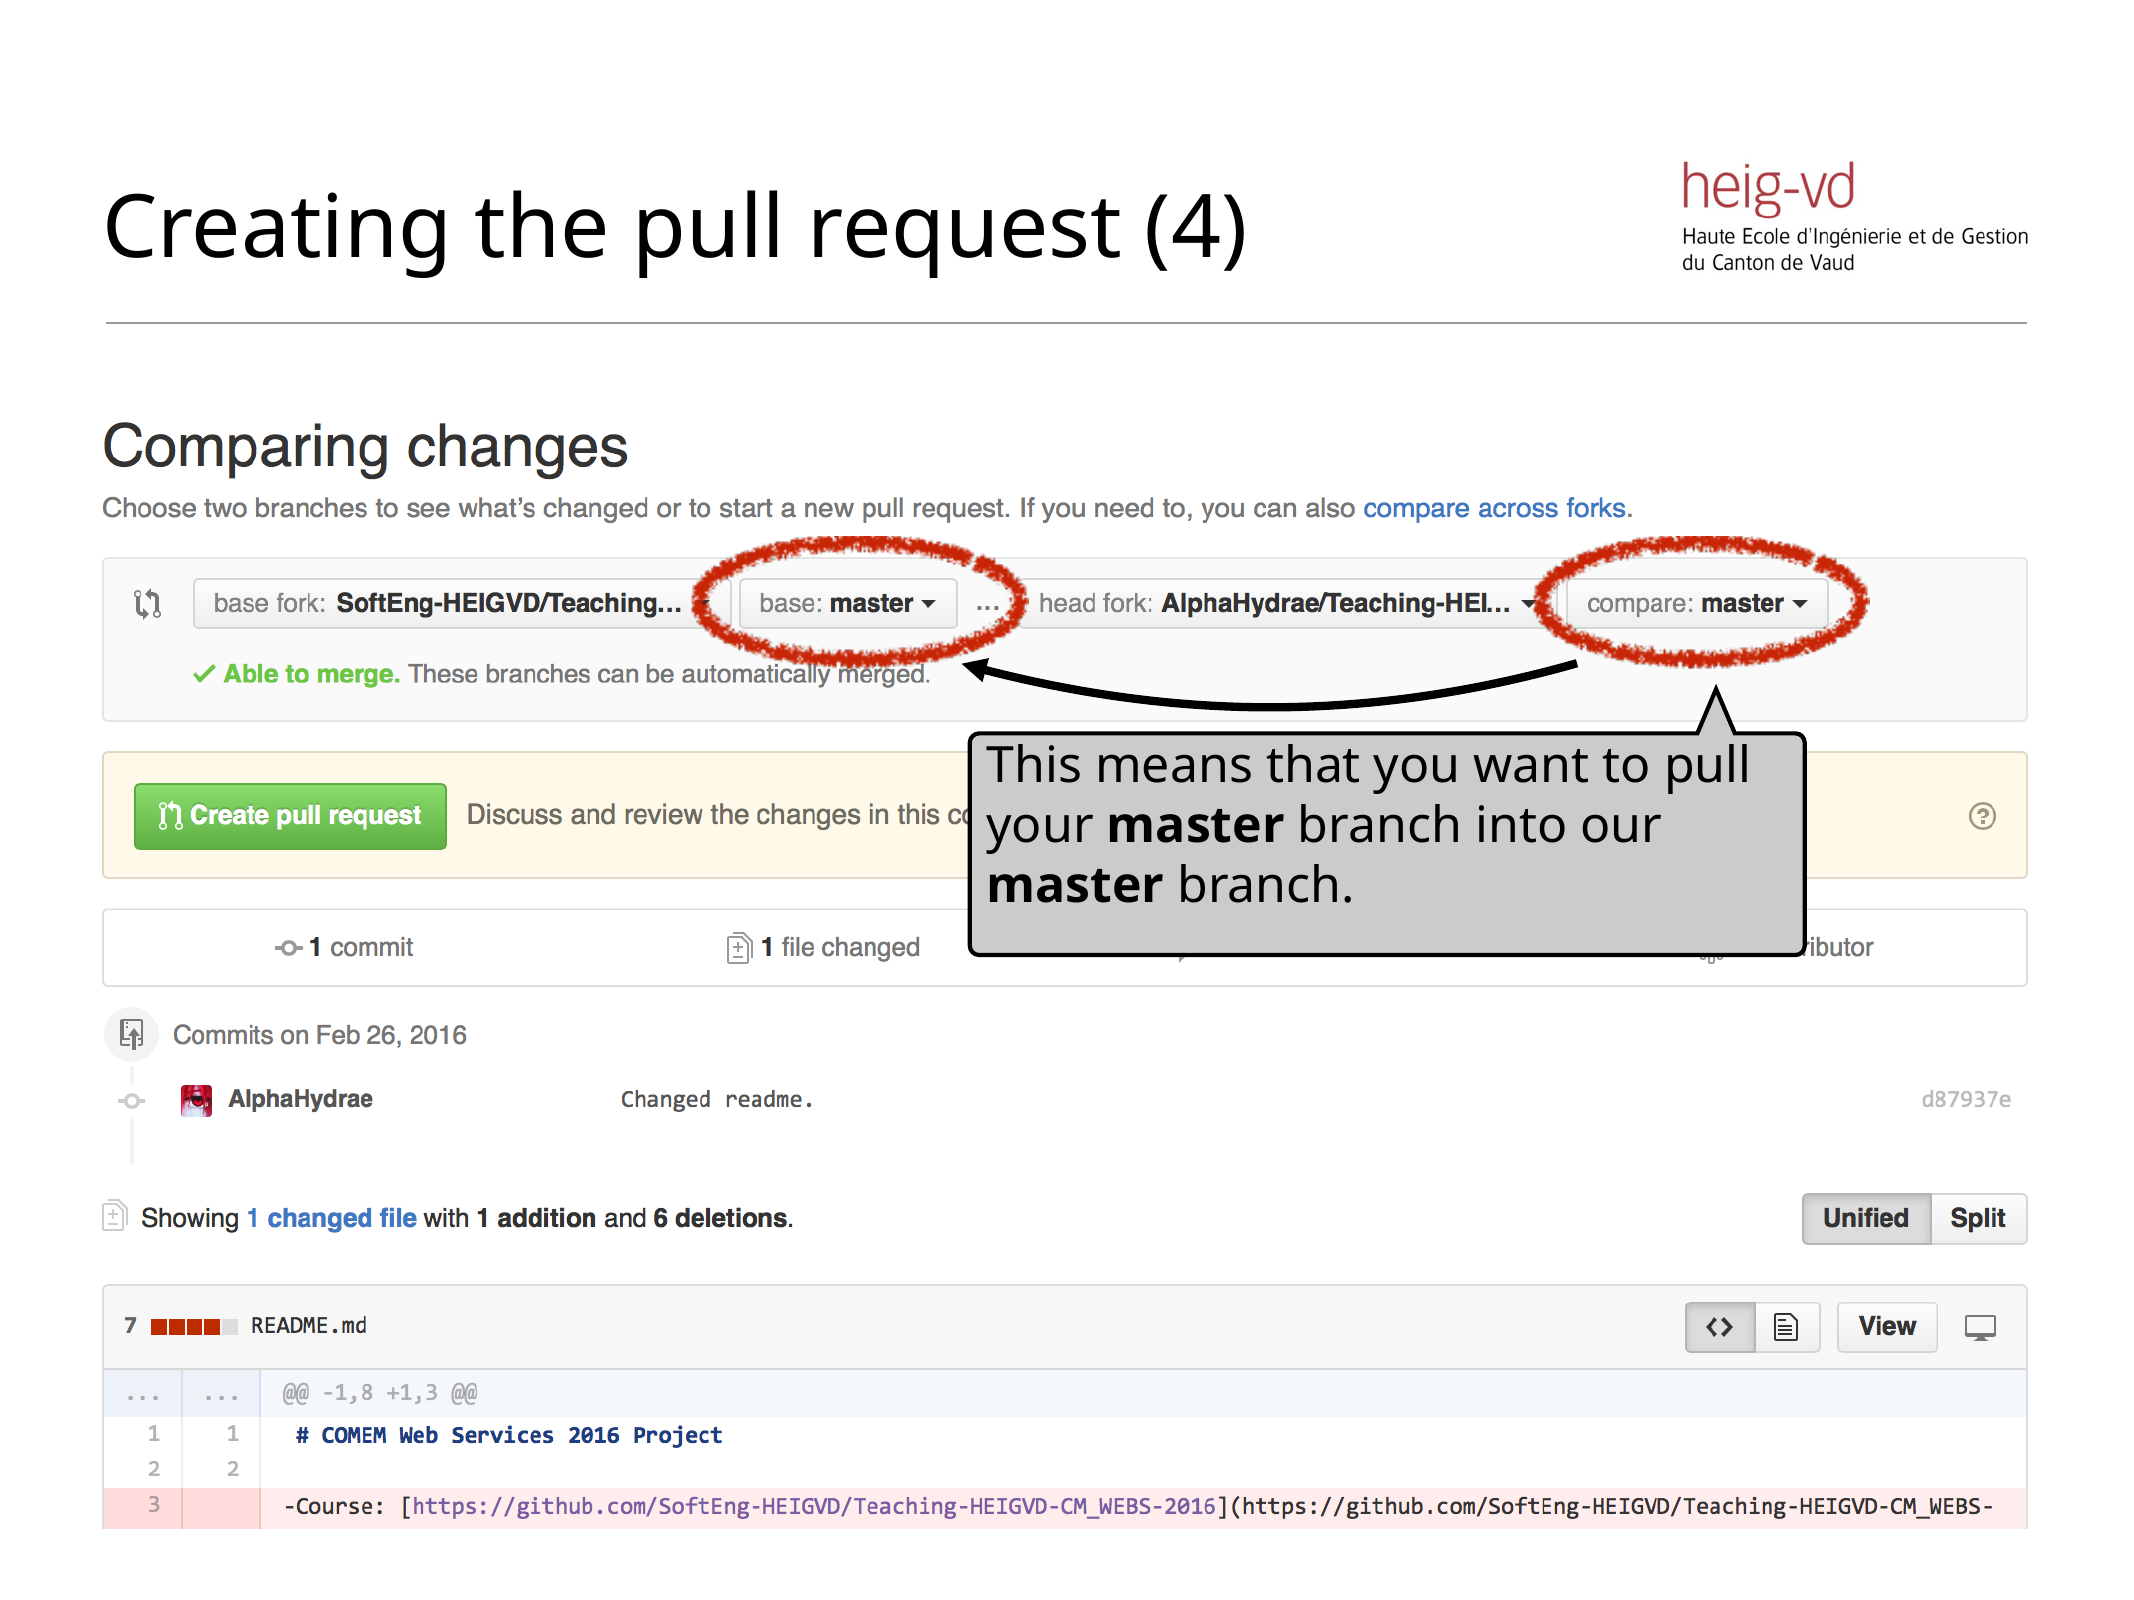

# Creating the pull request (4)
This means that you want to pull your master branch into our master branch.